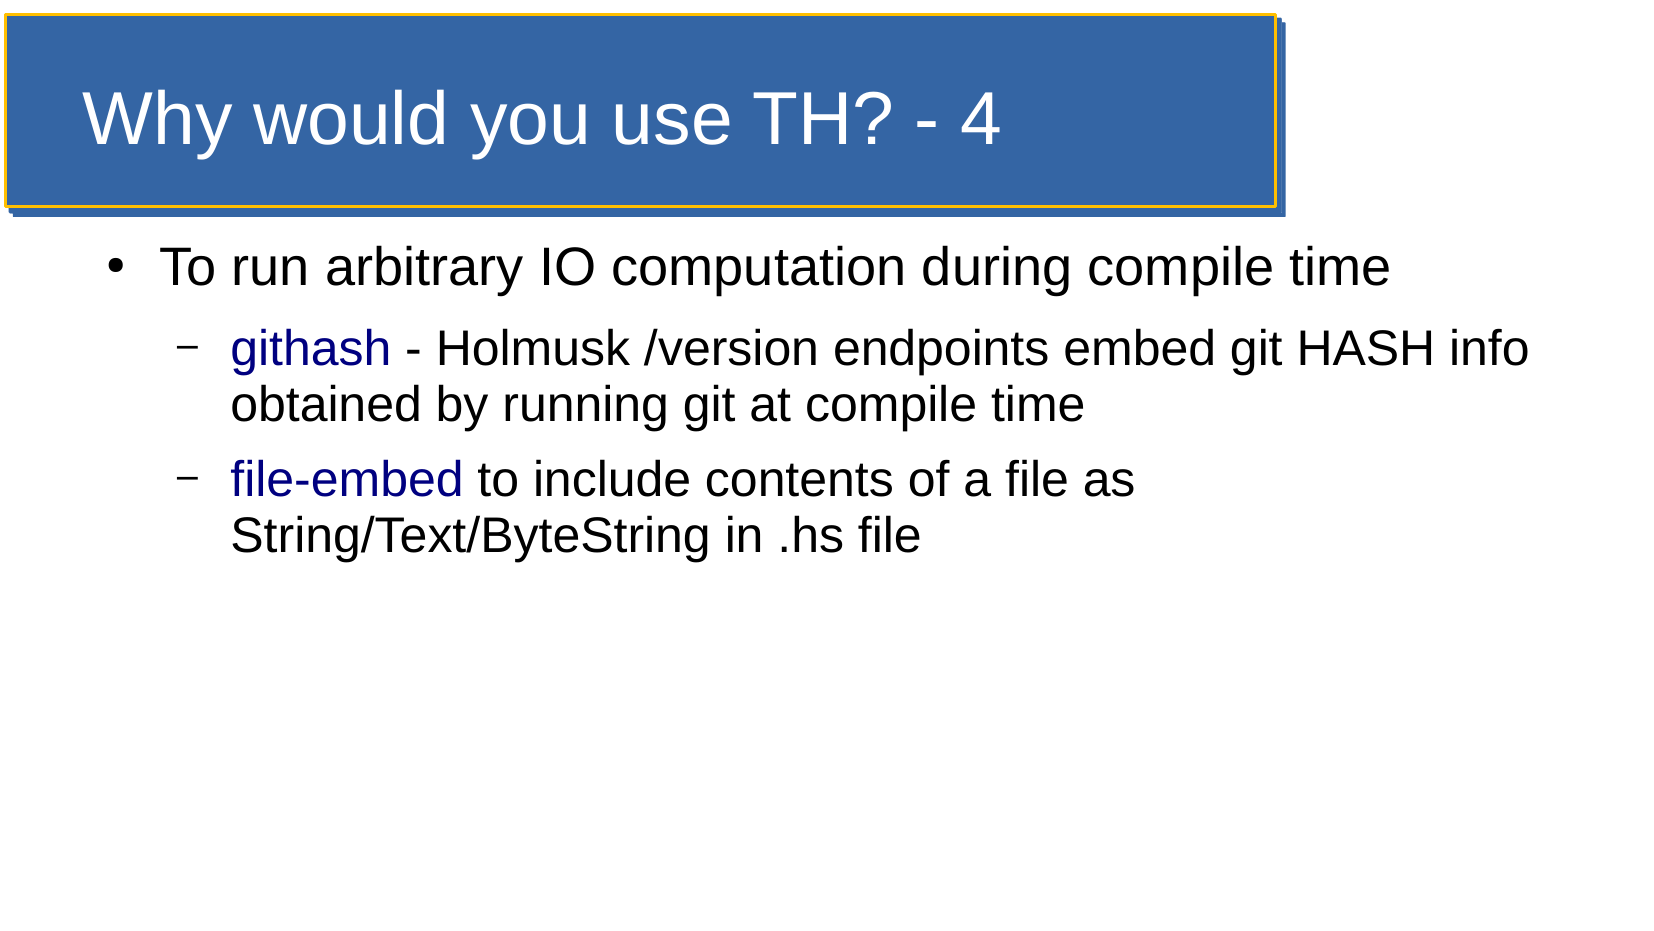

# Why would you use TH? - 4
To run arbitrary IO computation during compile time
githash - Holmusk /version endpoints embed git HASH info obtained by running git at compile time
file-embed to include contents of a file as String/Text/ByteString in .hs file